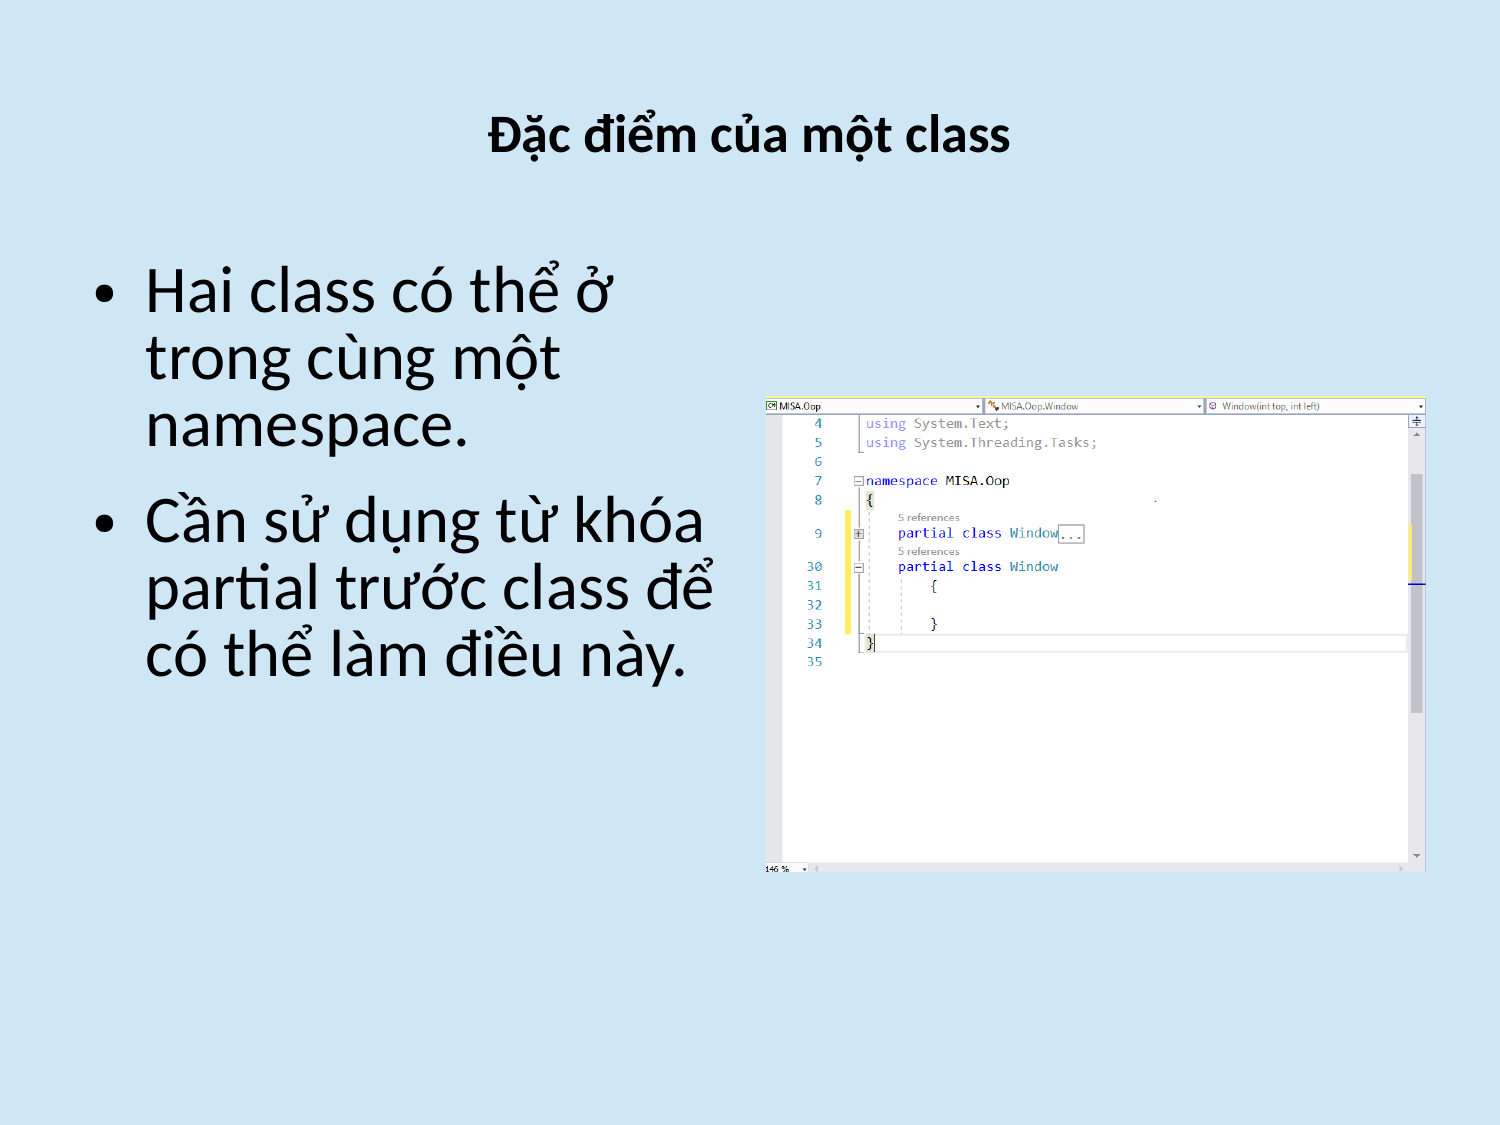

# Đặc điểm của một class
Hai class có thể ở trong cùng một namespace.
Cần sử dụng từ khóa partial trước class để có thể làm điều này.